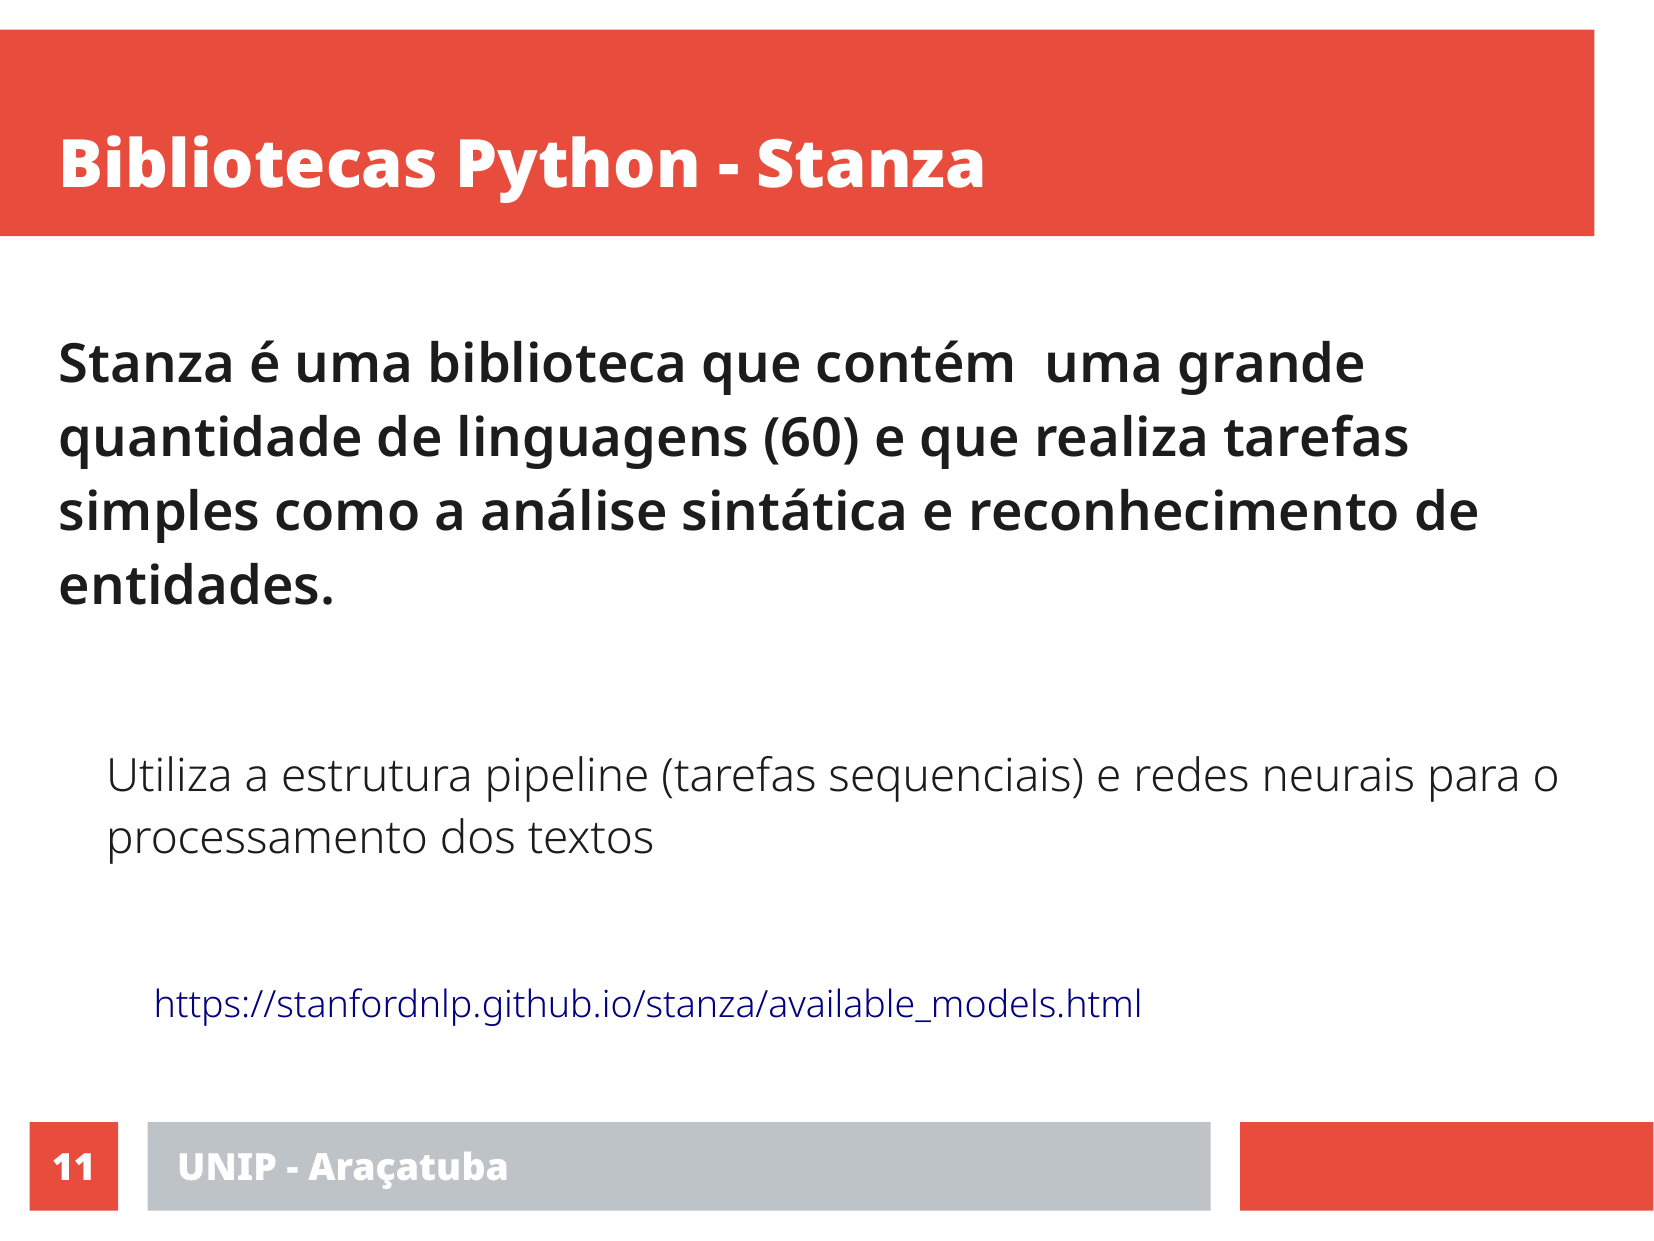

# Bibliotecas Python - Stanza
Stanza é uma biblioteca que contém uma grande quantidade de linguagens (60) e que realiza tarefas simples como a análise sintática e reconhecimento de entidades.
Utiliza a estrutura pipeline (tarefas sequenciais) e redes neurais para o processamento dos textos
https://stanfordnlp.github.io/stanza/available_models.html
11
UNIP - Araçatuba